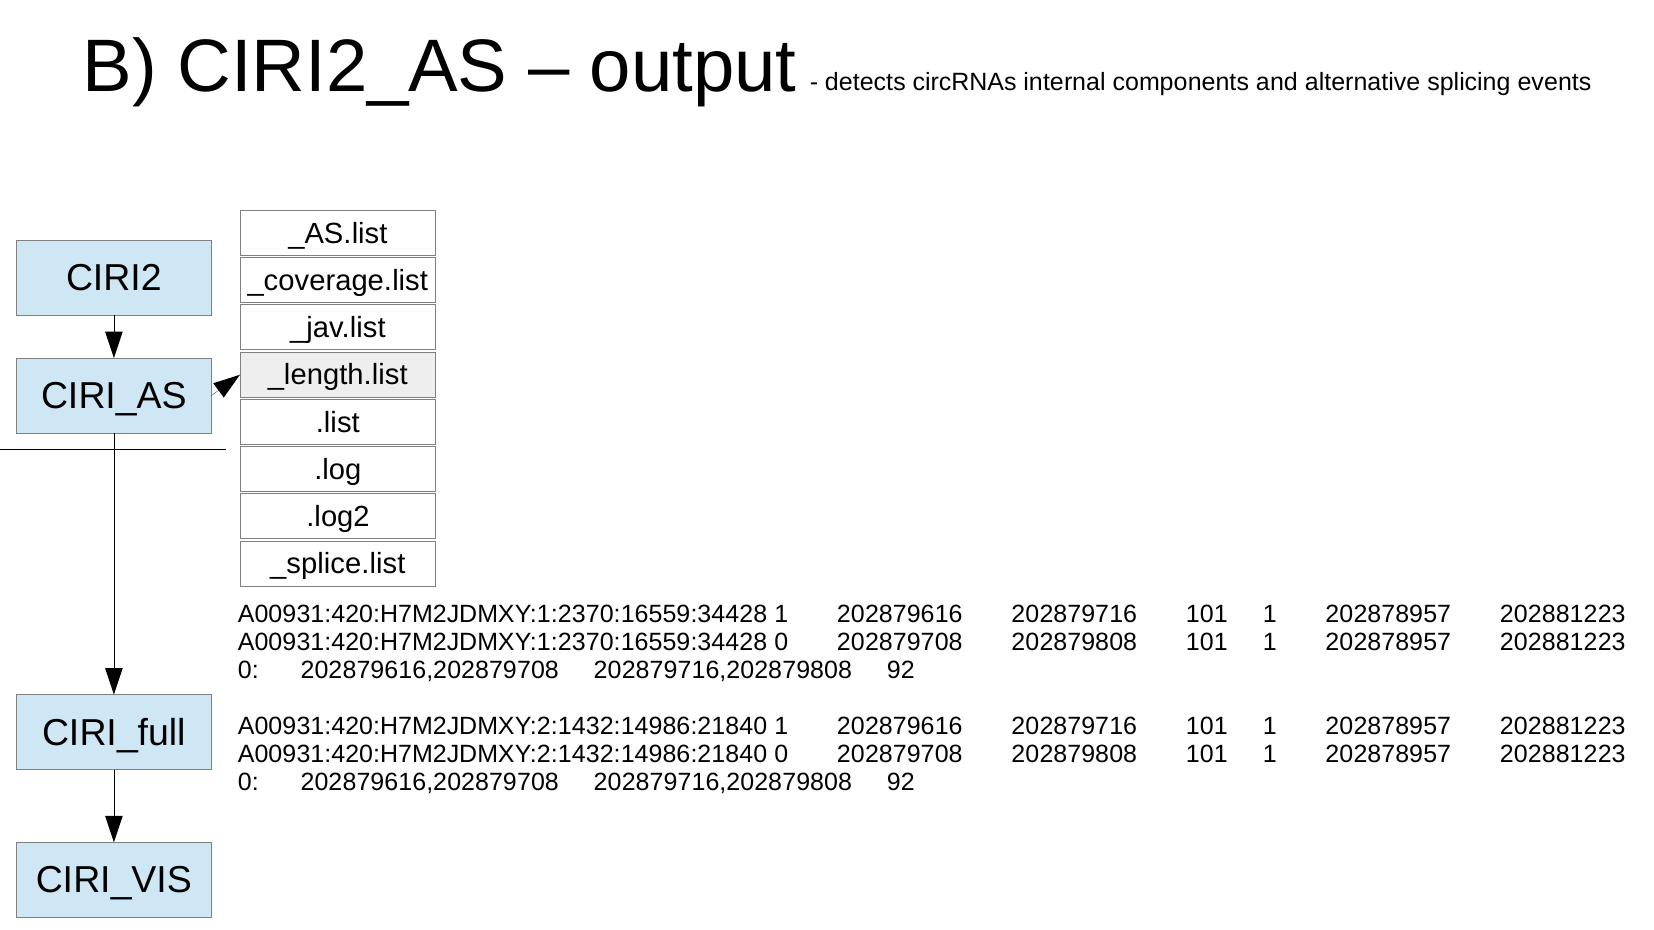

# B) CIRI2_AS – output
- detects circRNAs internal components and alternative splicing events
_AS.list
CIRI2
_coverage.list
_jav.list
_length.list
CIRI_AS
.list
.log
.log2
_splice.list
A00931:420:H7M2JDMXY:1:2370:16559:34428 1 202879616 202879716 101 1 202878957 202881223
A00931:420:H7M2JDMXY:1:2370:16559:34428 0 202879708 202879808 101 1 202878957 202881223
0: 202879616,202879708 202879716,202879808 92
A00931:420:H7M2JDMXY:2:1432:14986:21840 1 202879616 202879716 101 1 202878957 202881223
A00931:420:H7M2JDMXY:2:1432:14986:21840 0 202879708 202879808 101 1 202878957 202881223
0: 202879616,202879708 202879716,202879808 92
CIRI_full
CIRI_VIS